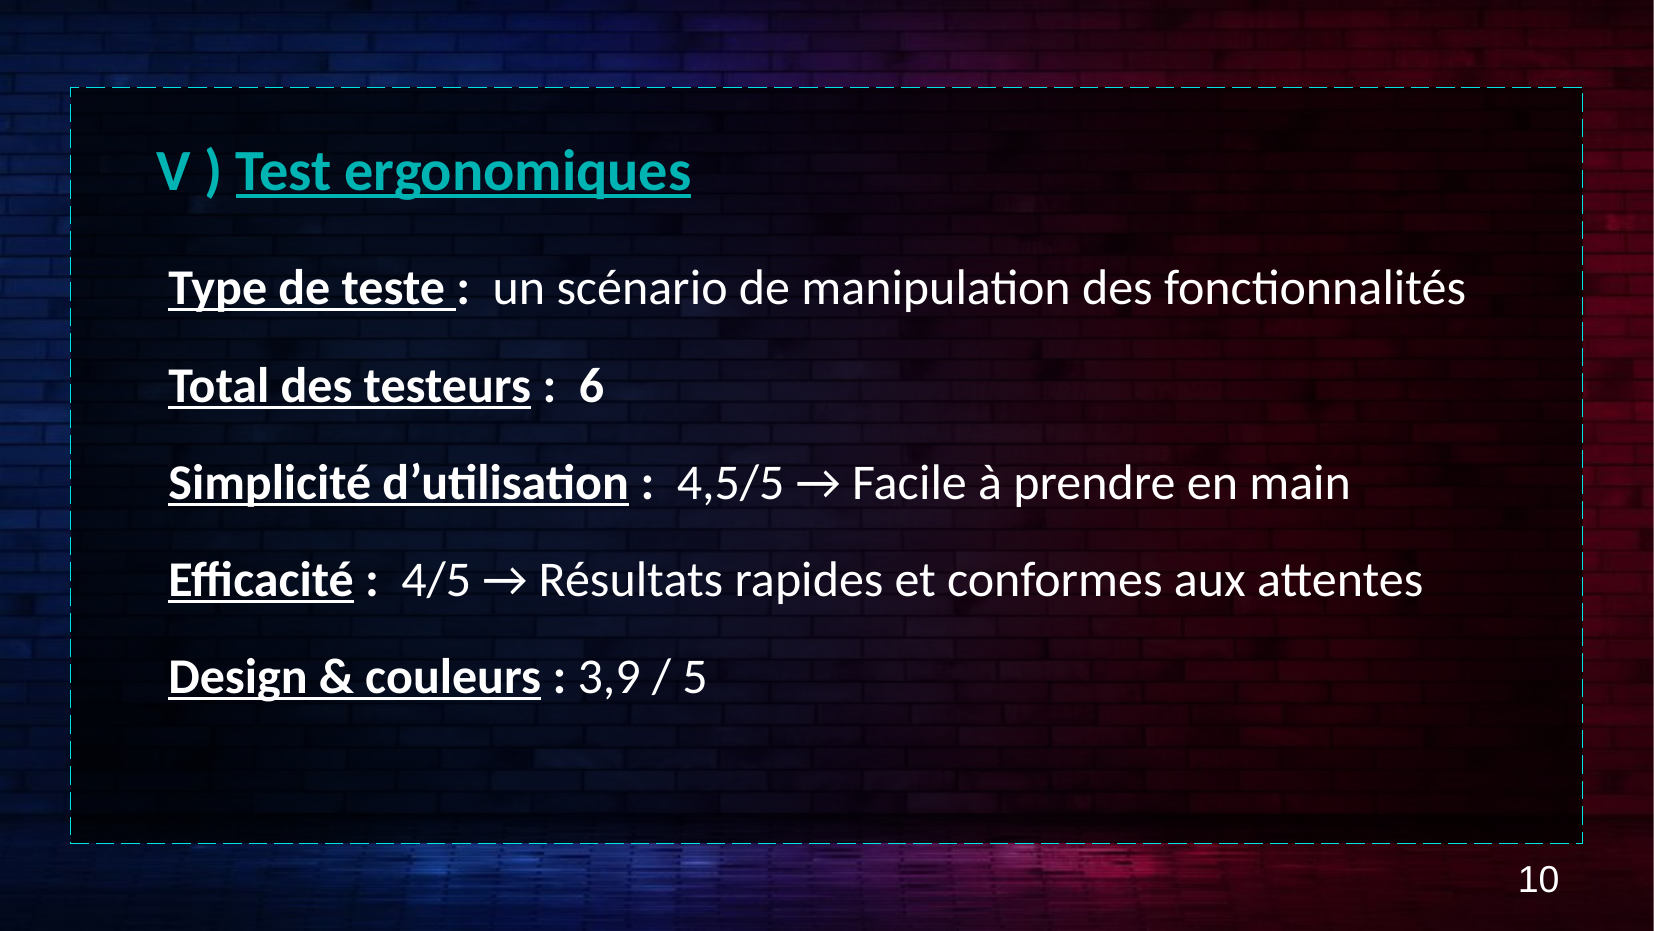

V ) Test ergonomiques
Type de teste : un scénario de manipulation des fonctionnalités
Total des testeurs : 6
Simplicité d’utilisation : 4,5/5 → Facile à prendre en main
Efficacité : 4/5 → Résultats rapides et conformes aux attentes
Design & couleurs : 3,9 / 5